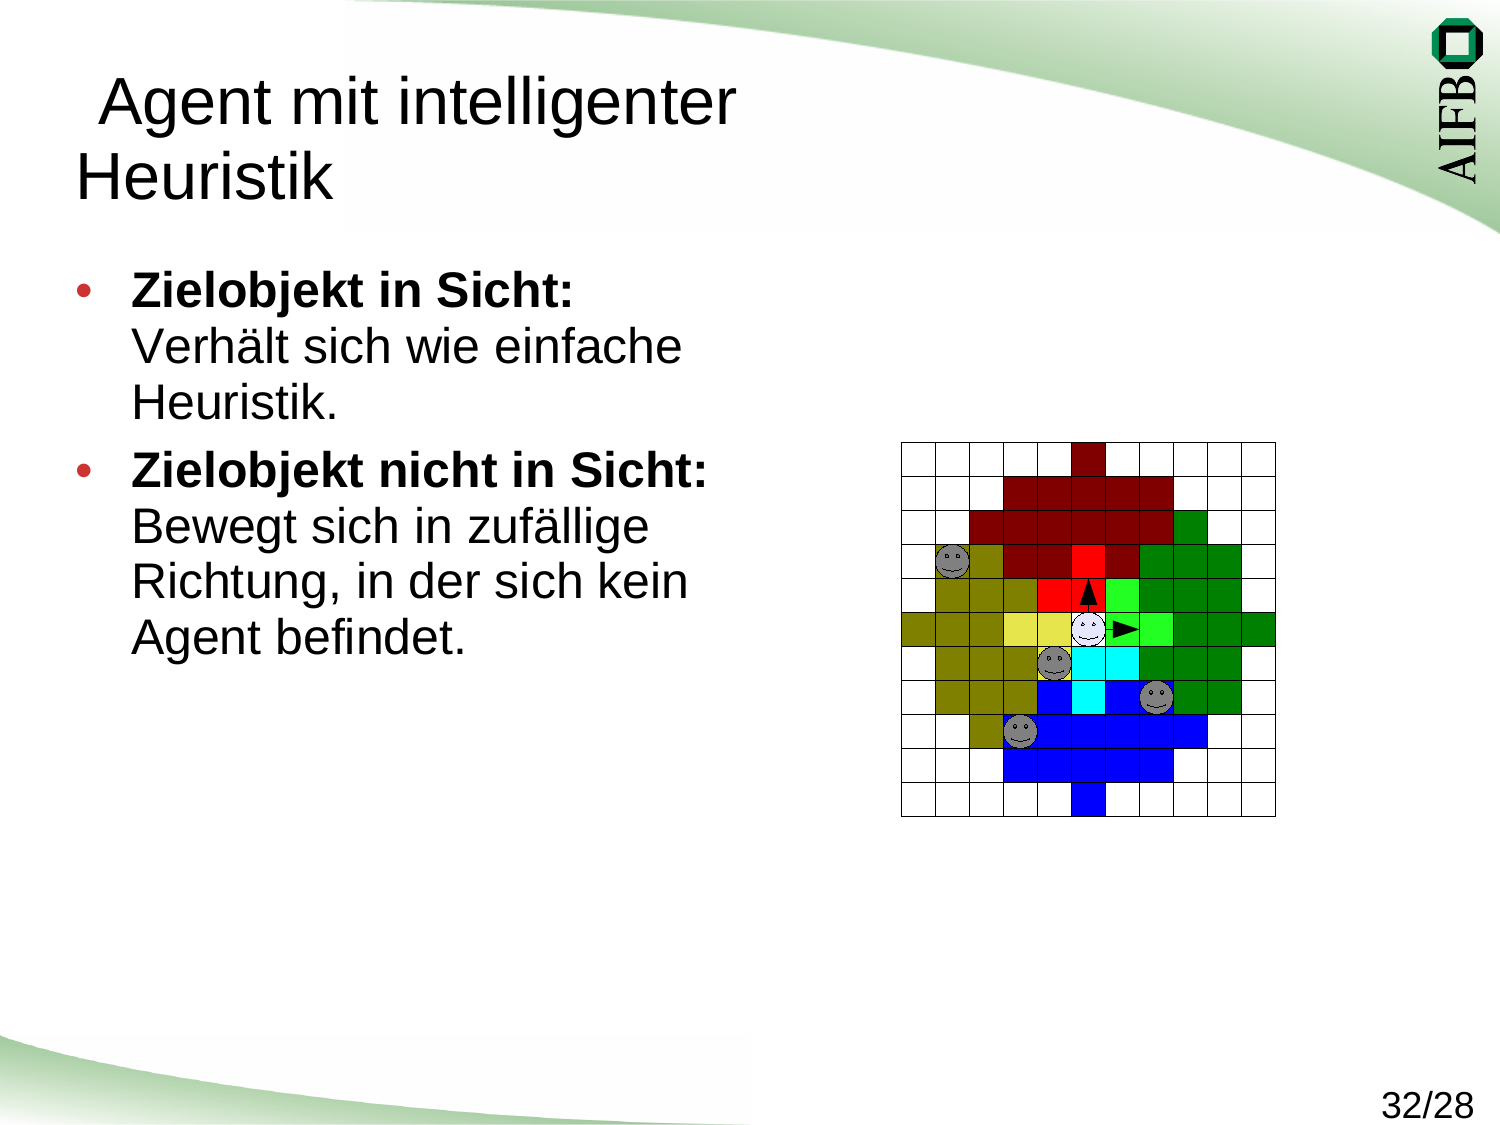

# Agent mit intelligenter Heuristik
Zielobjekt in Sicht: Verhält sich wie einfache Heuristik.
Zielobjekt nicht in Sicht: Bewegt sich in zufällige Richtung, in der sich kein Agent befindet.
32